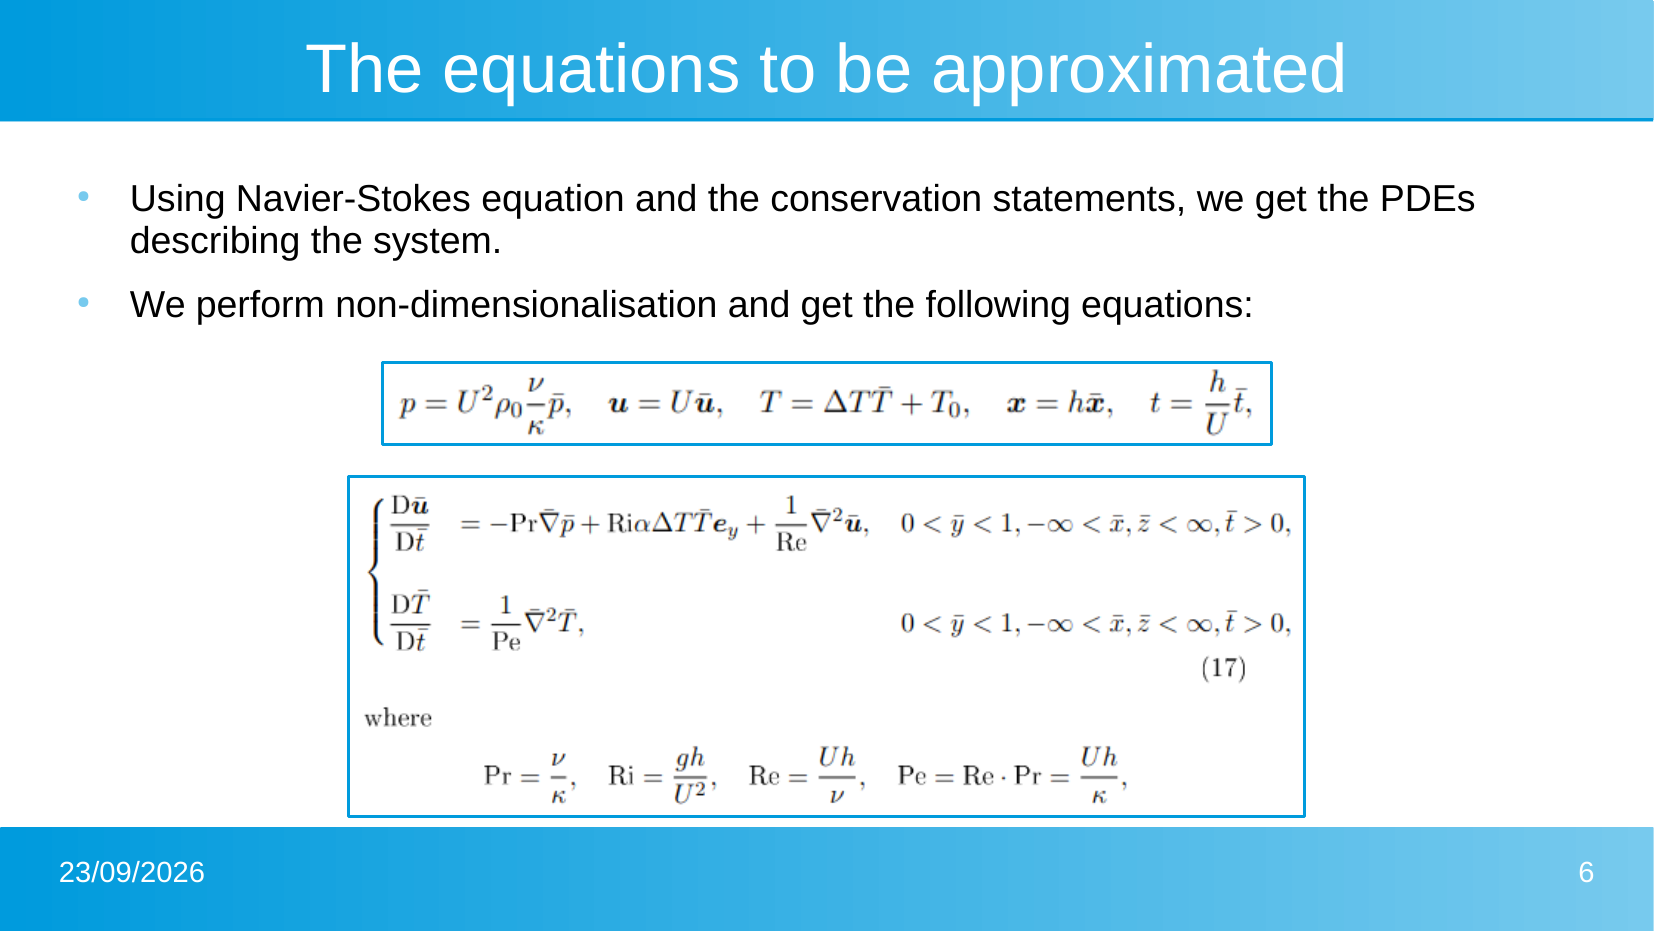

# The equations to be approximated
Using Navier-Stokes equation and the conservation statements, we get the PDEs describing the system.
We perform non-dimensionalisation and get the following equations:
6